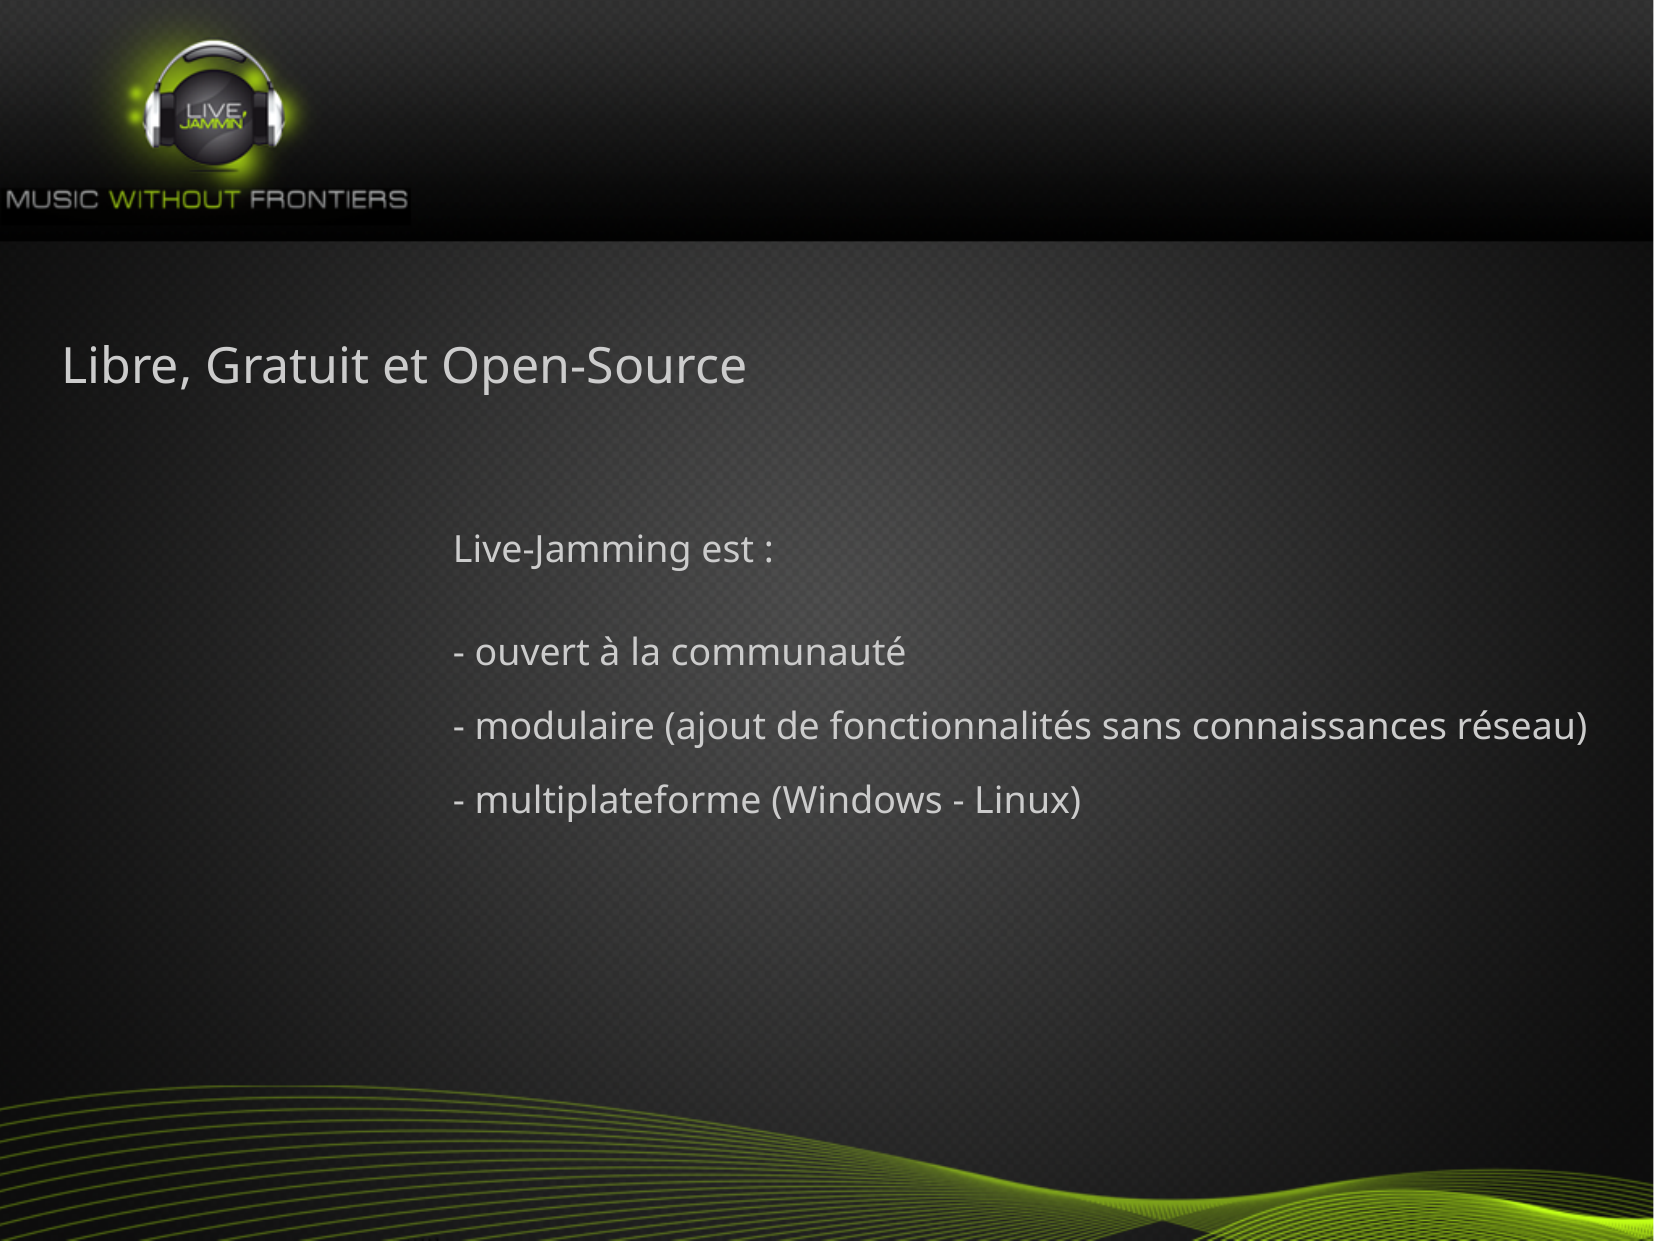

Libre, Gratuit et Open-Source
Live-Jamming est :
- ouvert à la communauté
- modulaire (ajout de fonctionnalités sans connaissances réseau)
- multiplateforme (Windows - Linux)